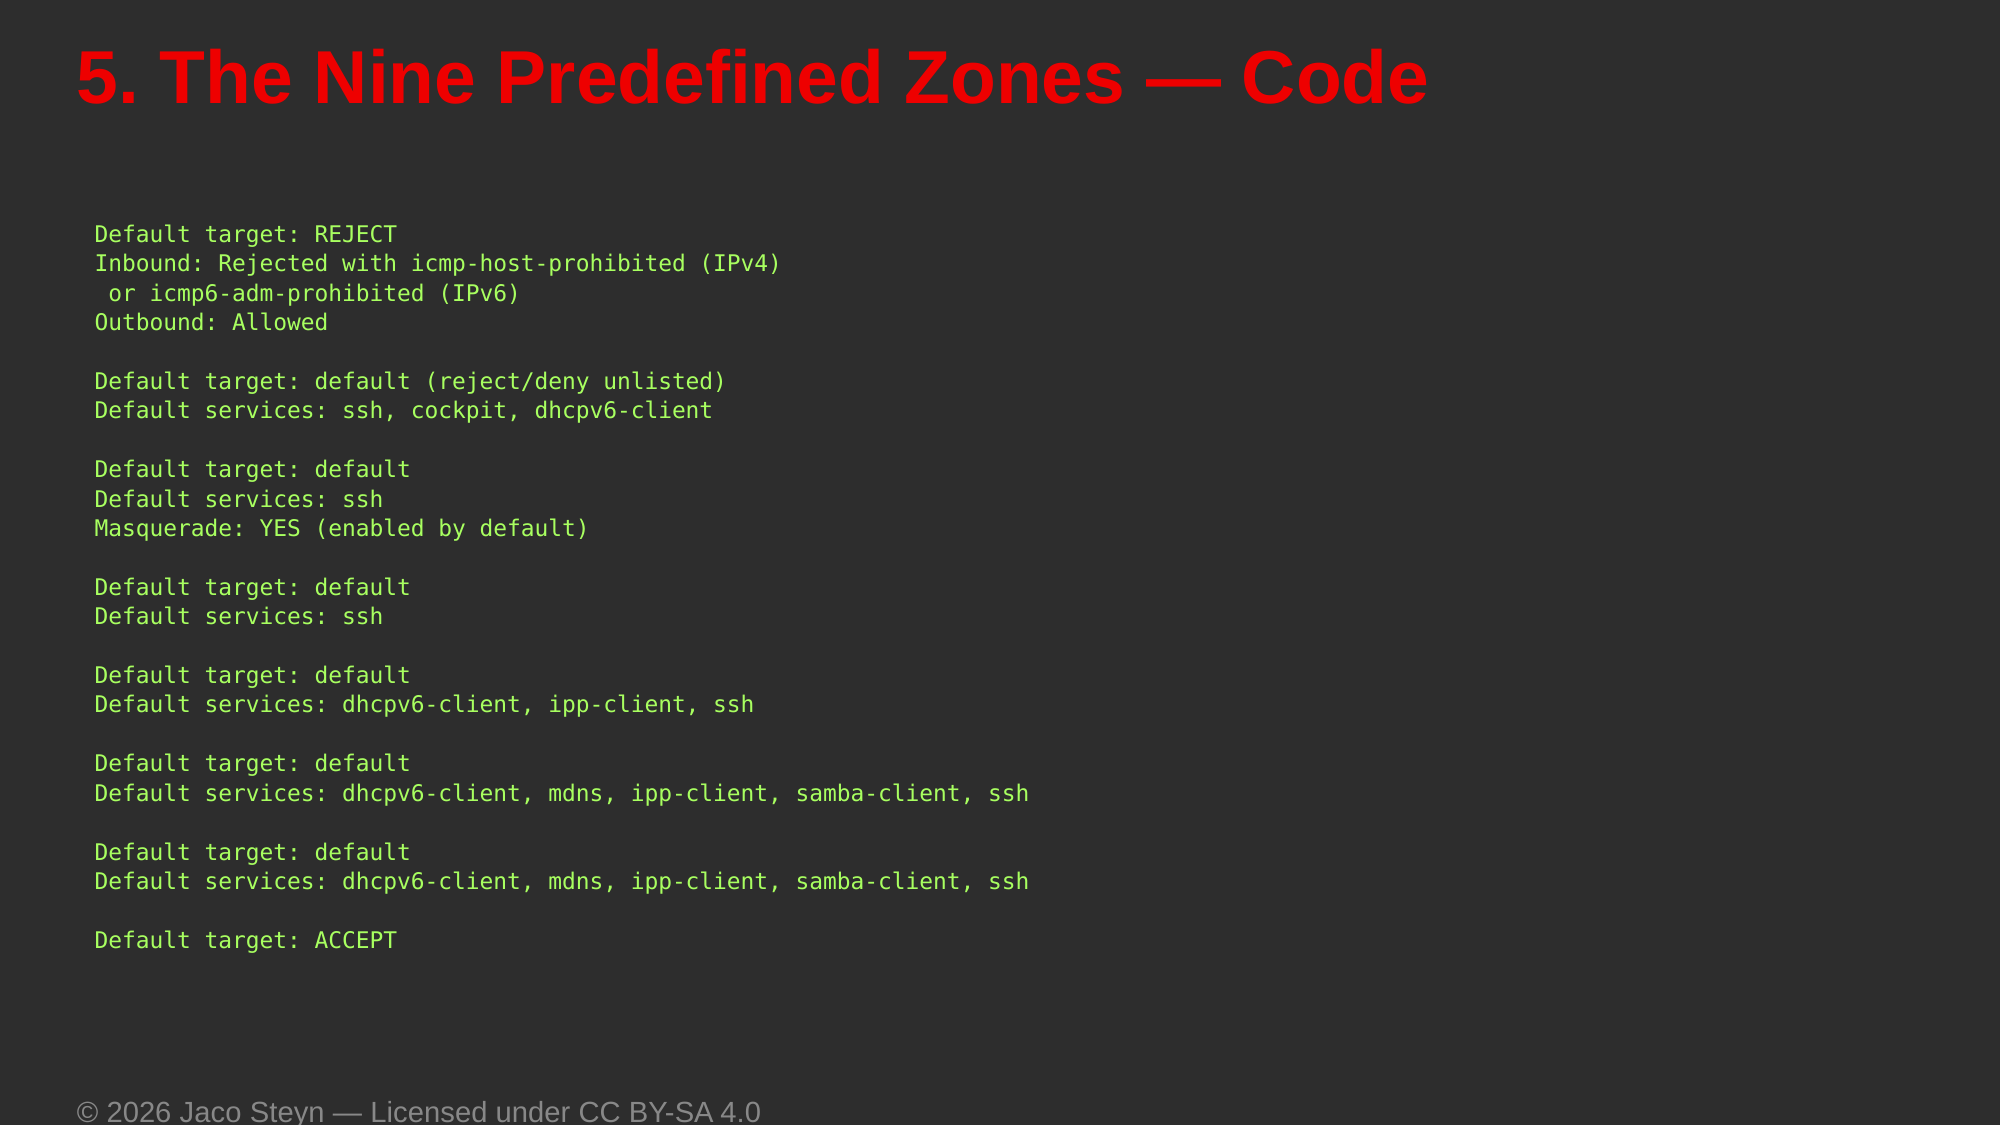

5. The Nine Predefined Zones — Code
Default target: REJECT
Inbound: Rejected with icmp-host-prohibited (IPv4)
 or icmp6-adm-prohibited (IPv6)
Outbound: Allowed
Default target: default (reject/deny unlisted)
Default services: ssh, cockpit, dhcpv6-client
Default target: default
Default services: ssh
Masquerade: YES (enabled by default)
Default target: default
Default services: ssh
Default target: default
Default services: dhcpv6-client, ipp-client, ssh
Default target: default
Default services: dhcpv6-client, mdns, ipp-client, samba-client, ssh
Default target: default
Default services: dhcpv6-client, mdns, ipp-client, samba-client, ssh
Default target: ACCEPT
© 2026 Jaco Steyn — Licensed under CC BY-SA 4.0